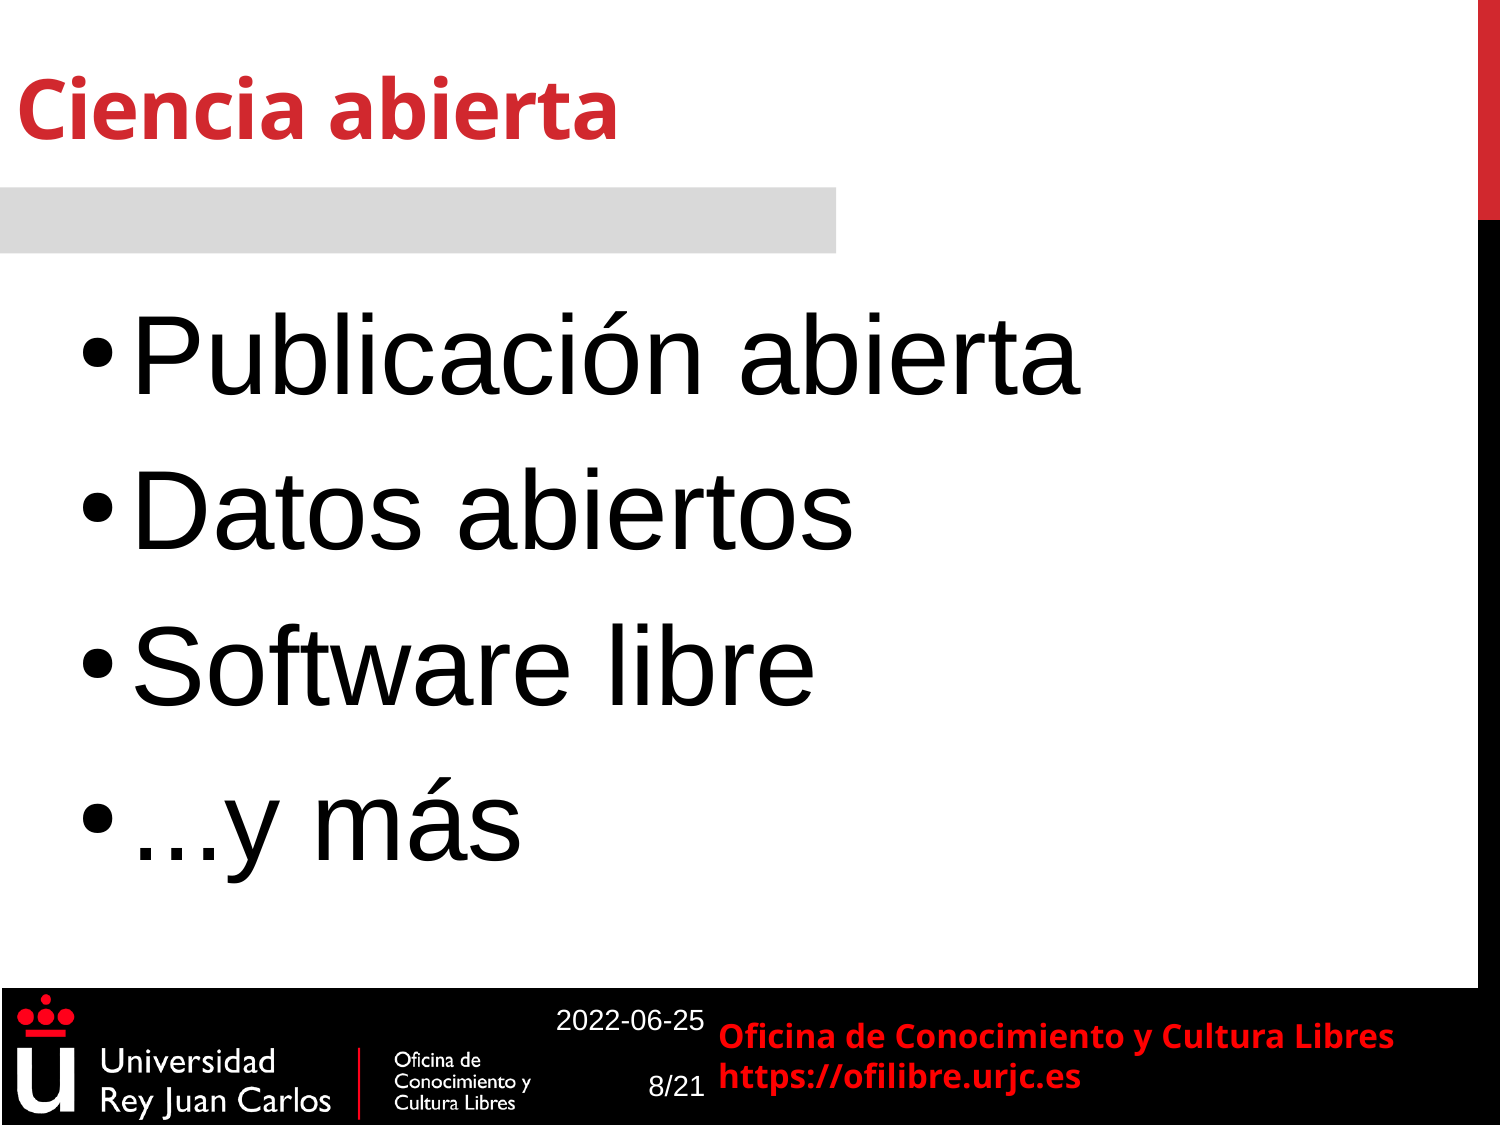

Ciencia abierta
# Publicación abierta
Datos abiertos
Software libre
...y más